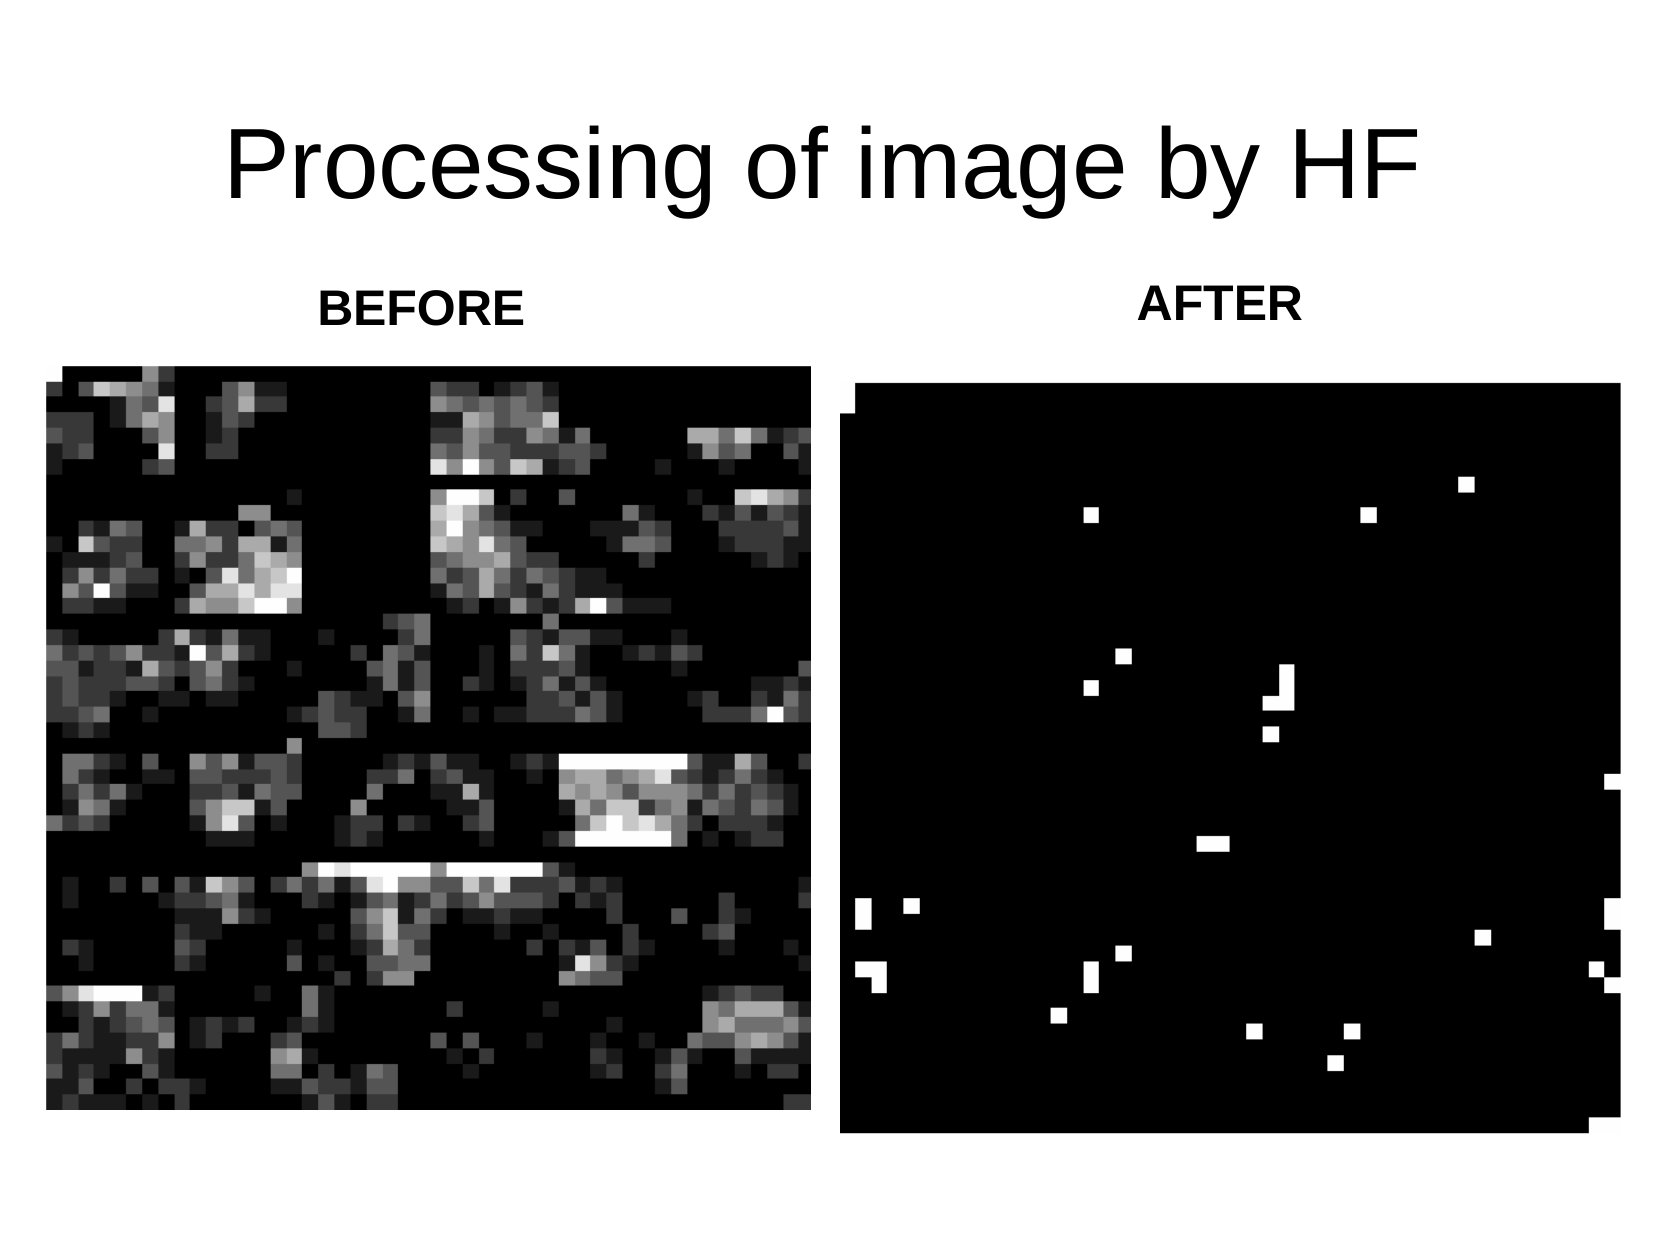

# Processing of image by HF
AFTER
BEFORE